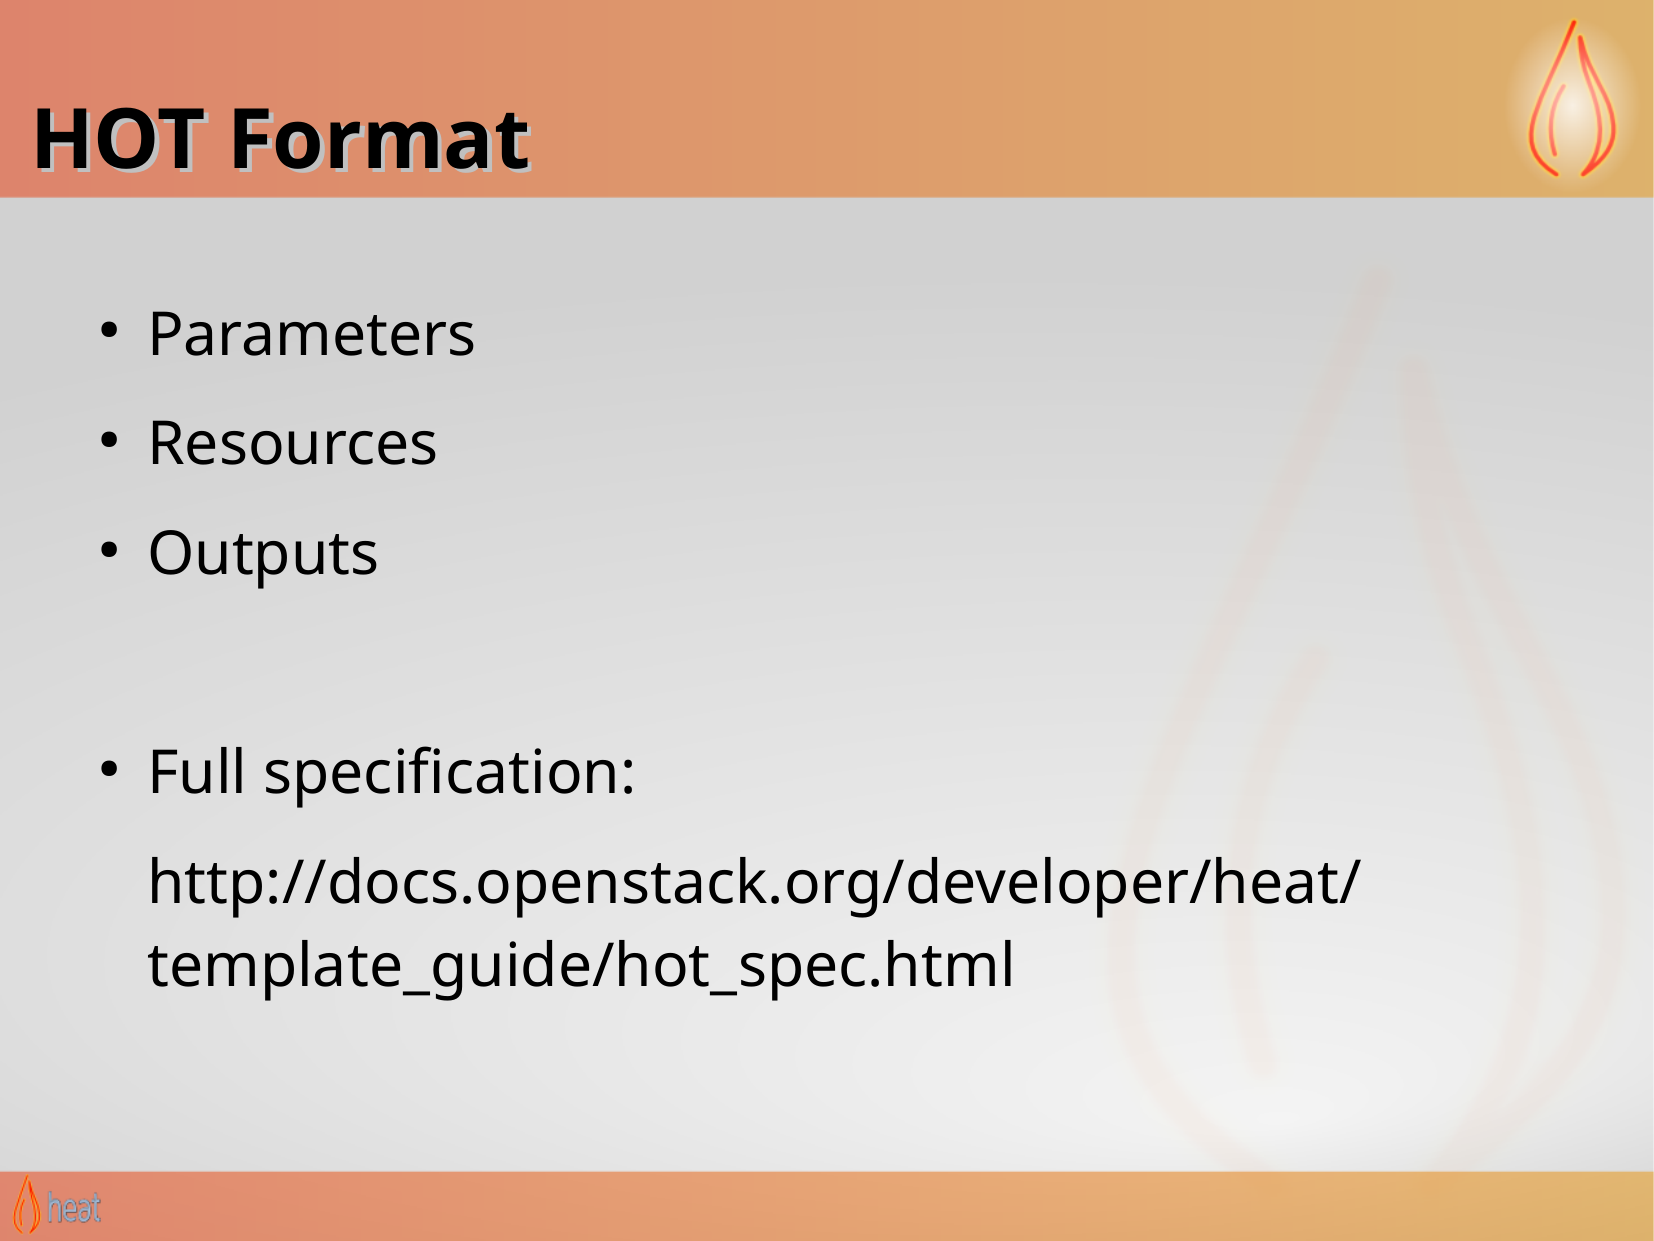

# HOT Format
Parameters
Resources
Outputs
Full specification:
http://docs.openstack.org/developer/heat/template_guide/hot_spec.html